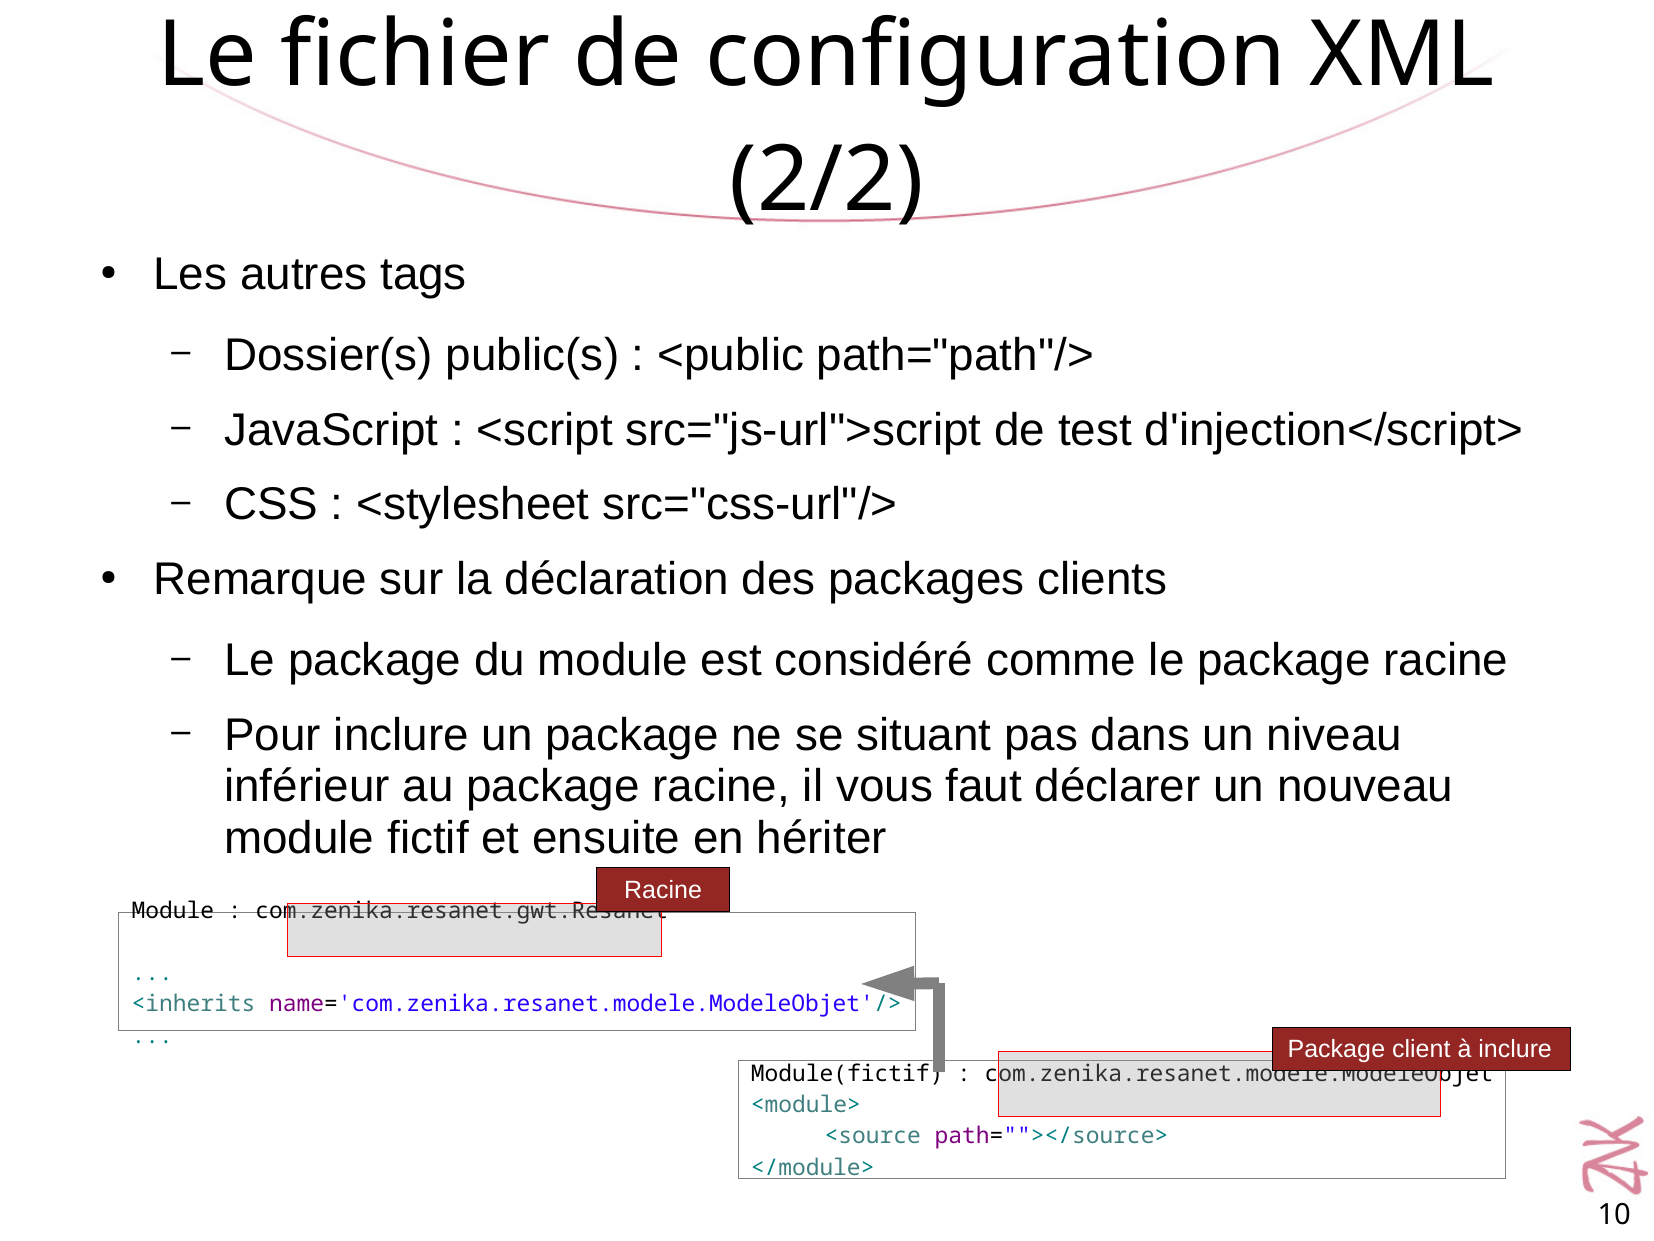

# Le fichier de configuration XML (2/2)
Les autres tags
Dossier(s) public(s) : <public path="path"/>
JavaScript : <script src="js-url">script de test d'injection</script>
CSS : <stylesheet src="css-url"/>
Remarque sur la déclaration des packages clients
Le package du module est considéré comme le package racine
Pour inclure un package ne se situant pas dans un niveau inférieur au package racine, il vous faut déclarer un nouveau module fictif et ensuite en hériter
Racine
Module : com.zenika.resanet.gwt.Resanet
...
<inherits name='com.zenika.resanet.modele.ModeleObjet'/>
...
Package client à inclure
Module(fictif) : com.zenika.resanet.modele.ModeleObjet
<module>
	<source path=""></source>
</module>
10